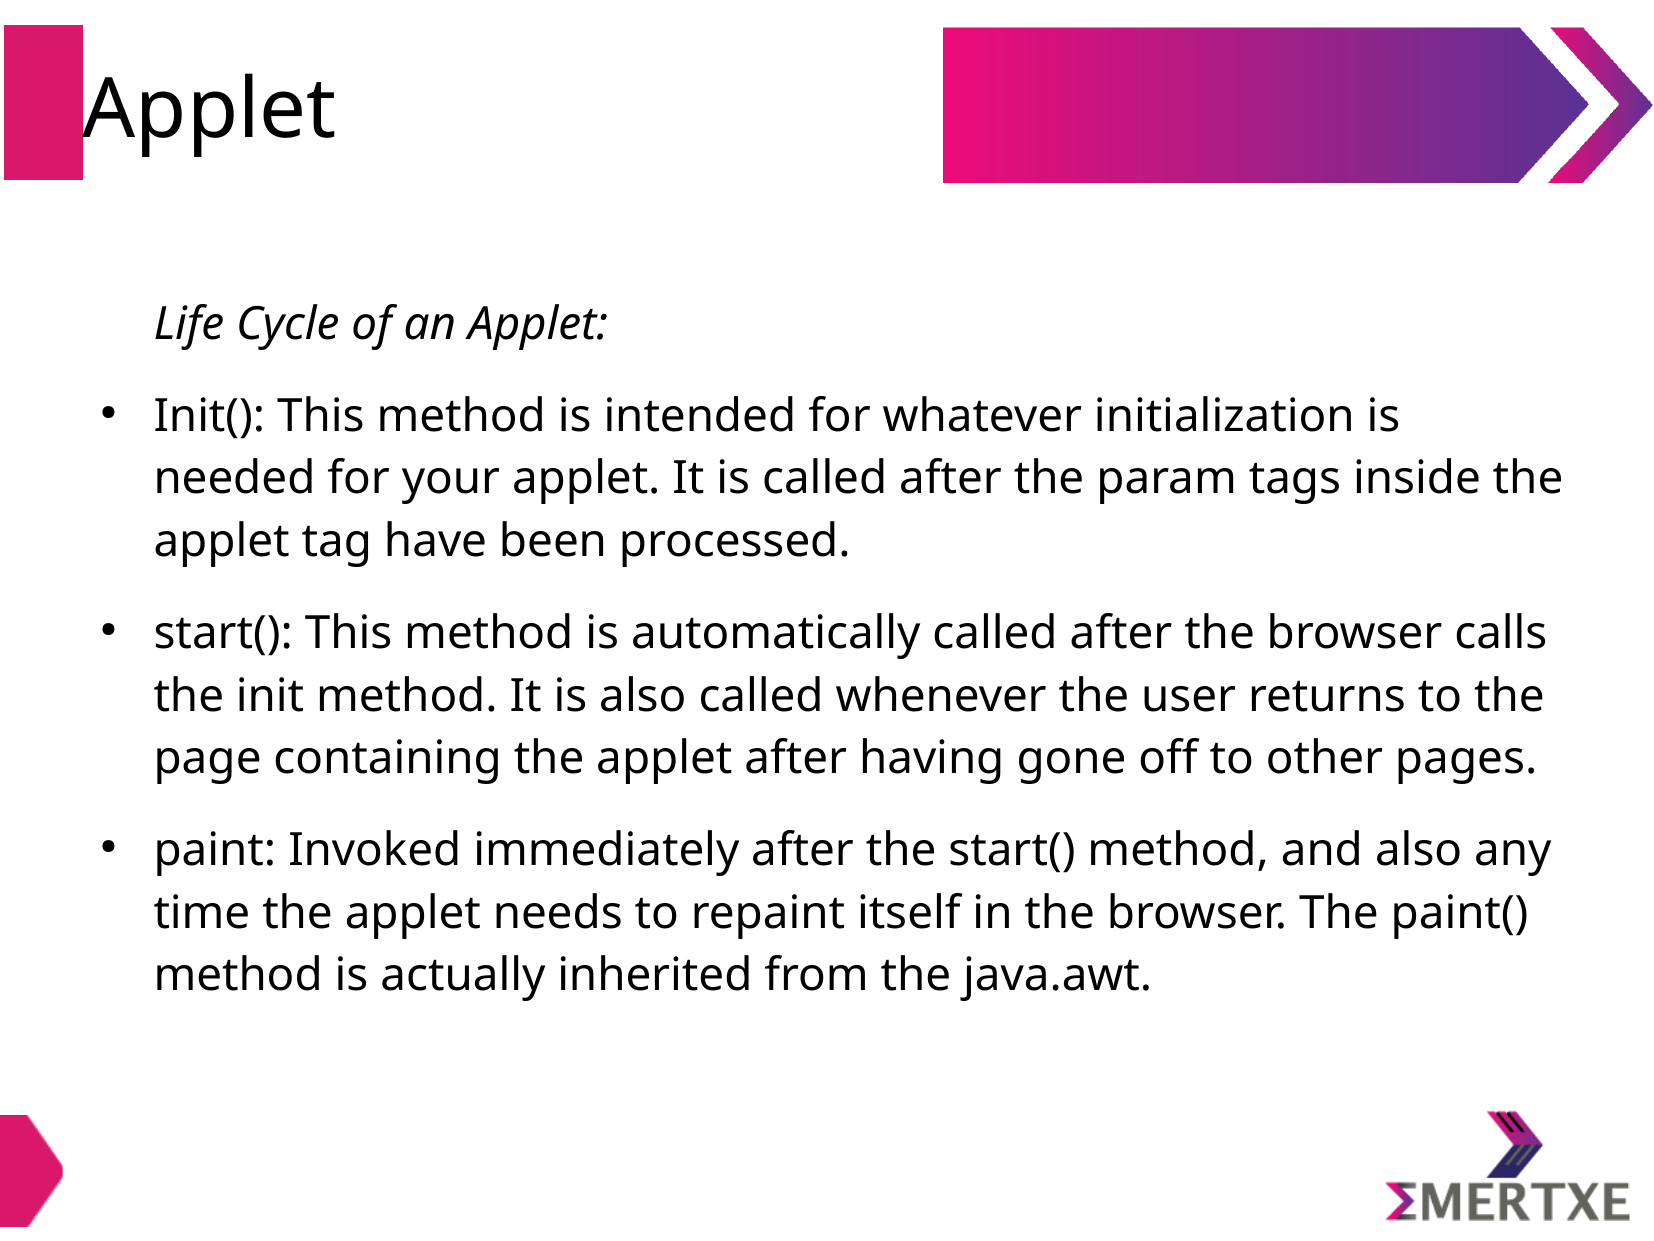

# Applet
Life Cycle of an Applet:
Init(): This method is intended for whatever initialization is needed for your applet. It is called after the param tags inside the applet tag have been processed.
start(): This method is automatically called after the browser calls the init method. It is also called whenever the user returns to the page containing the applet after having gone off to other pages.
paint: Invoked immediately after the start() method, and also any time the applet needs to repaint itself in the browser. The paint() method is actually inherited from the java.awt.